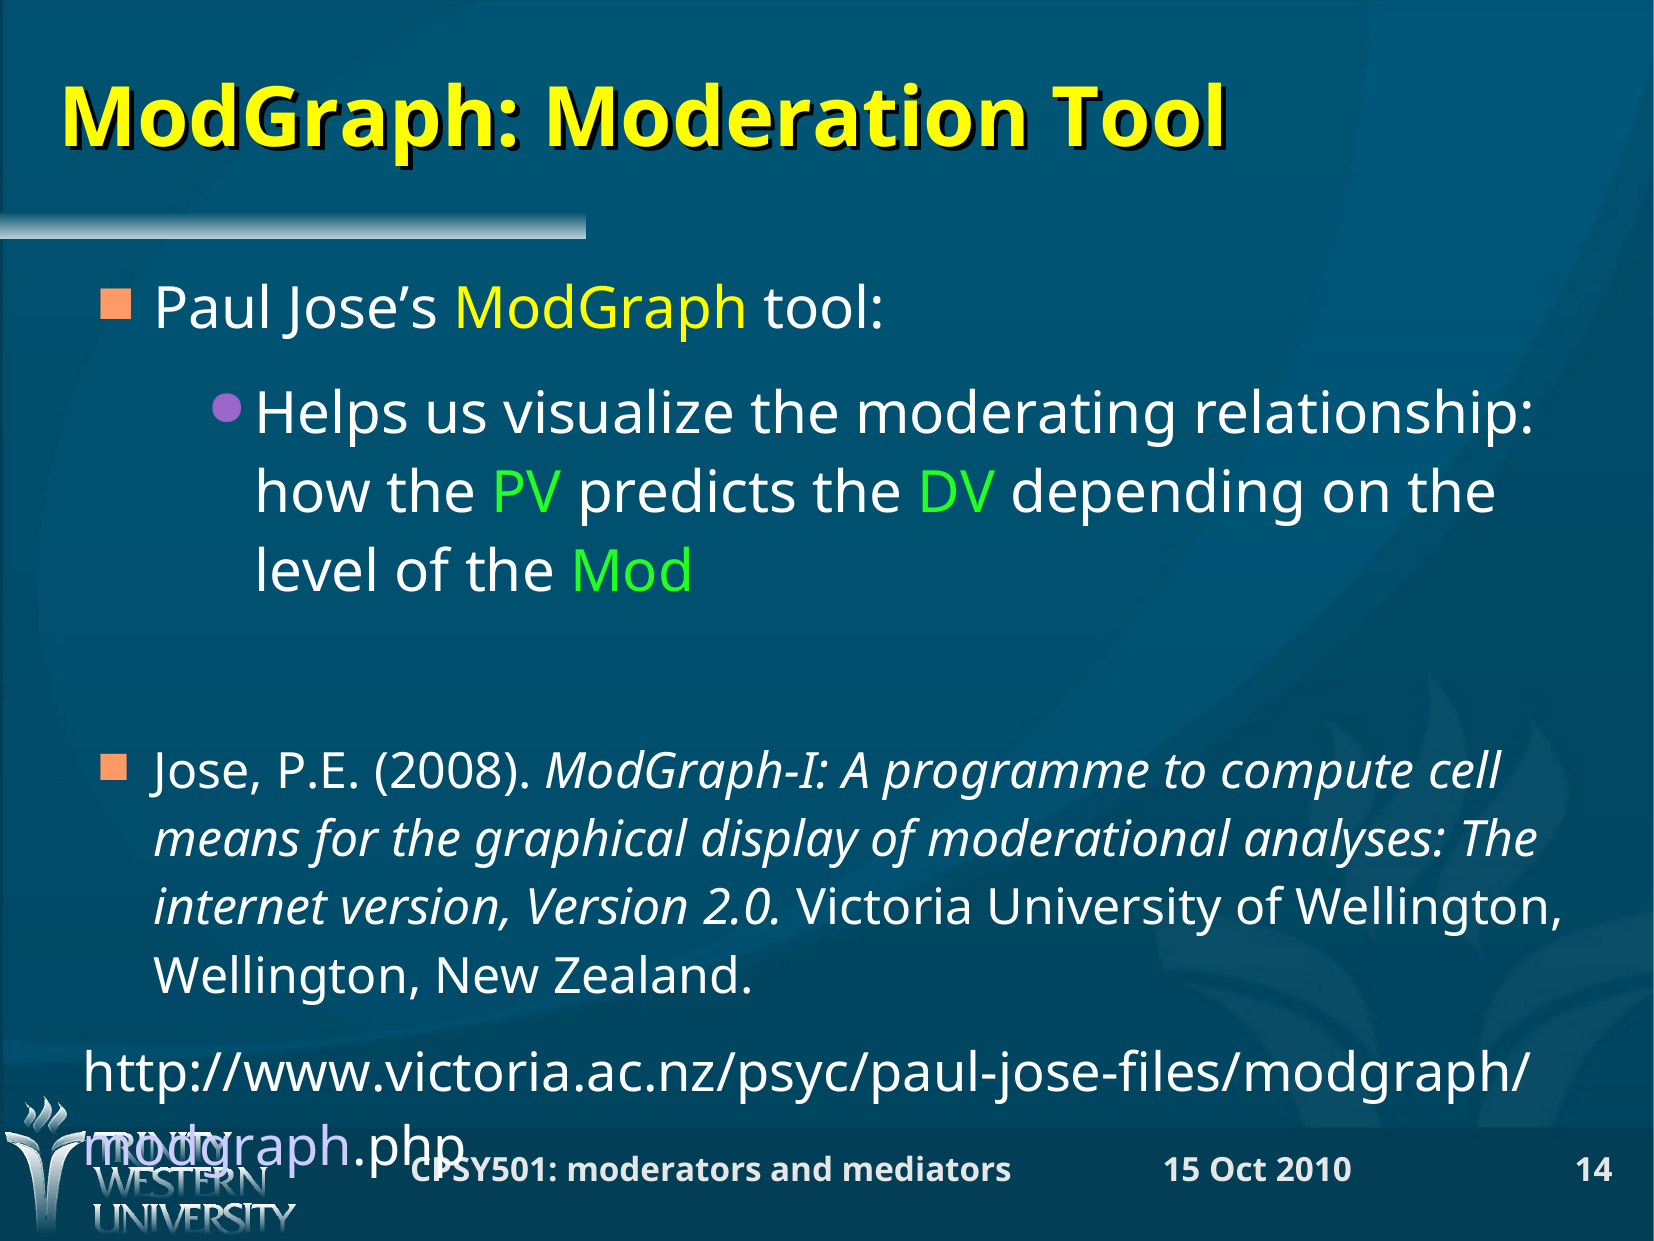

# ModGraph: Moderation Tool
Paul Jose’s ModGraph tool:
Helps us visualize the moderating relationship: how the PV predicts the DV depending on the level of the Mod
Jose, P.E. (2008). ModGraph-I: A programme to compute cell means for the graphical display of moderational analyses: The internet version, Version 2.0. Victoria University of Wellington, Wellington, New Zealand.
http://www.victoria.ac.nz/psyc/paul-jose-files/modgraph/modgraph.php
CPSY501: moderators and mediators
15 Oct 2010
14